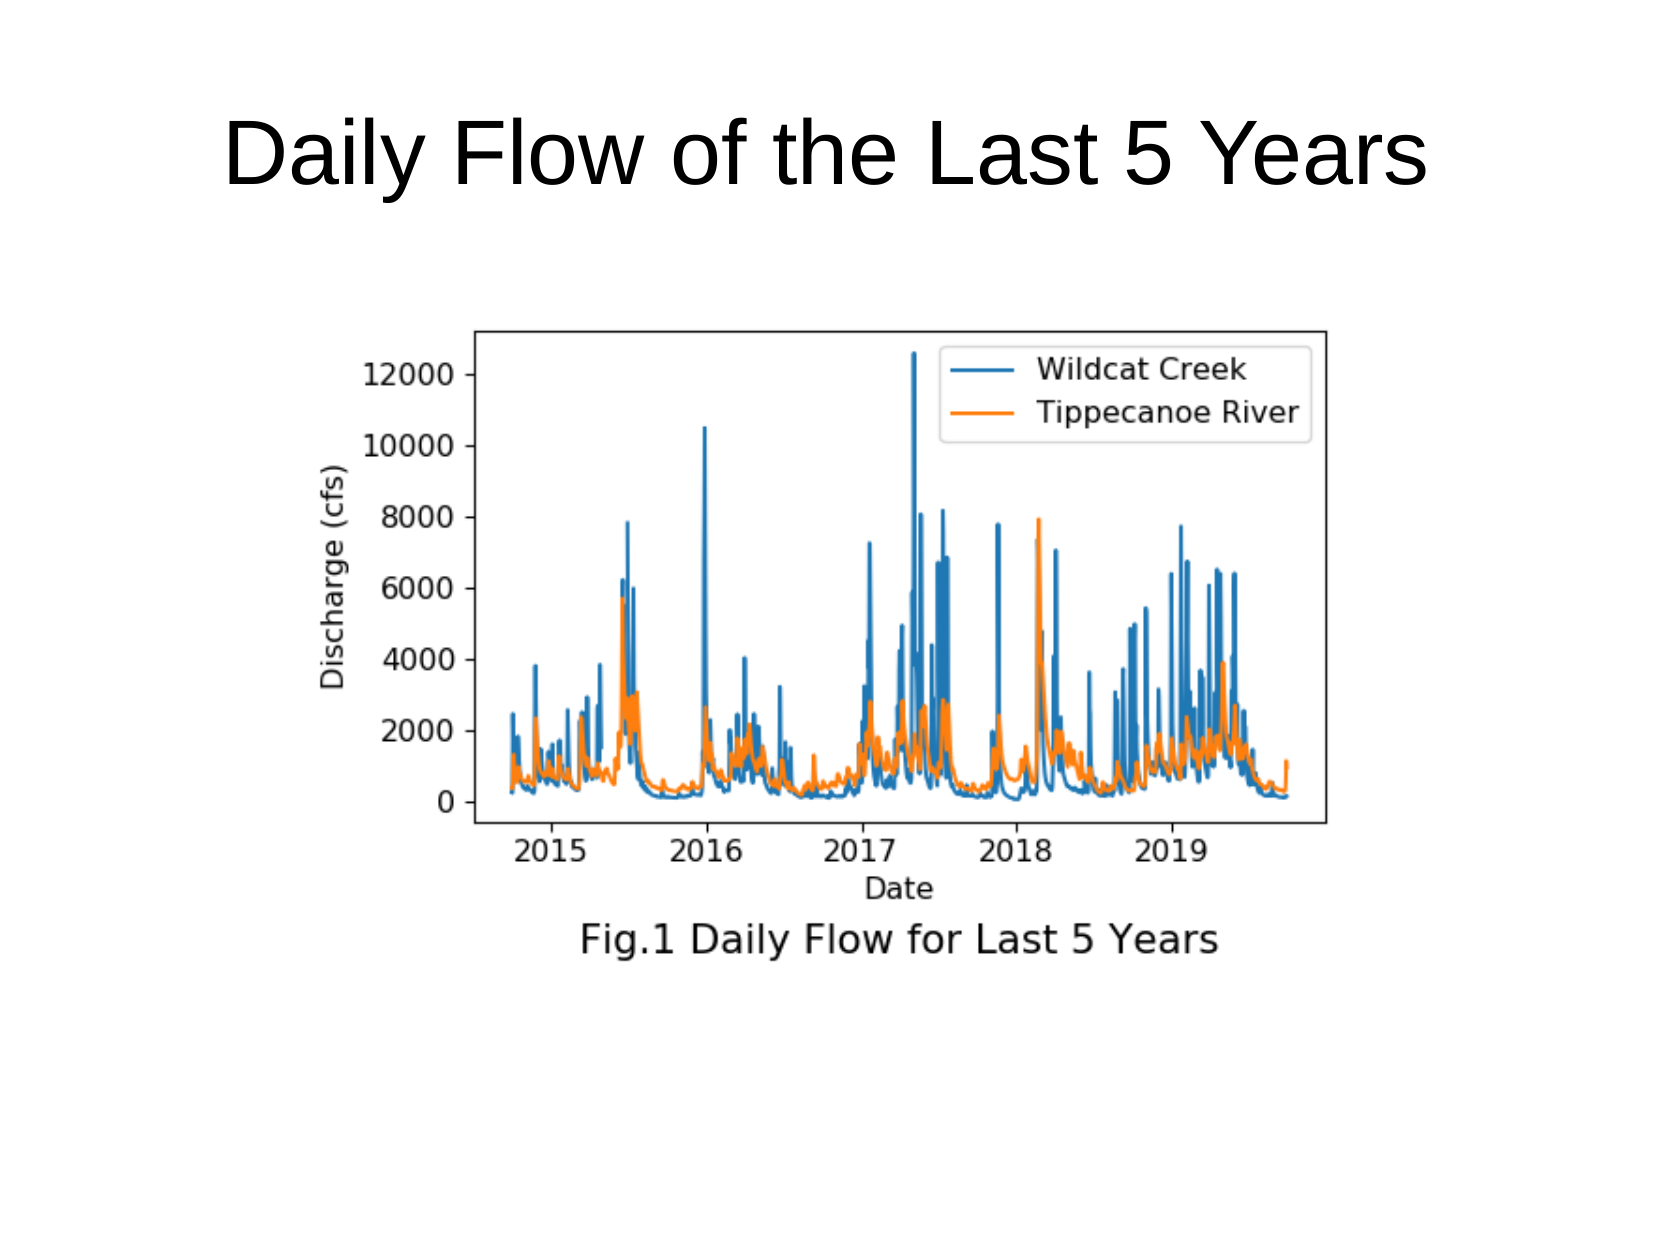

# Daily Flow of the Last 5 Years